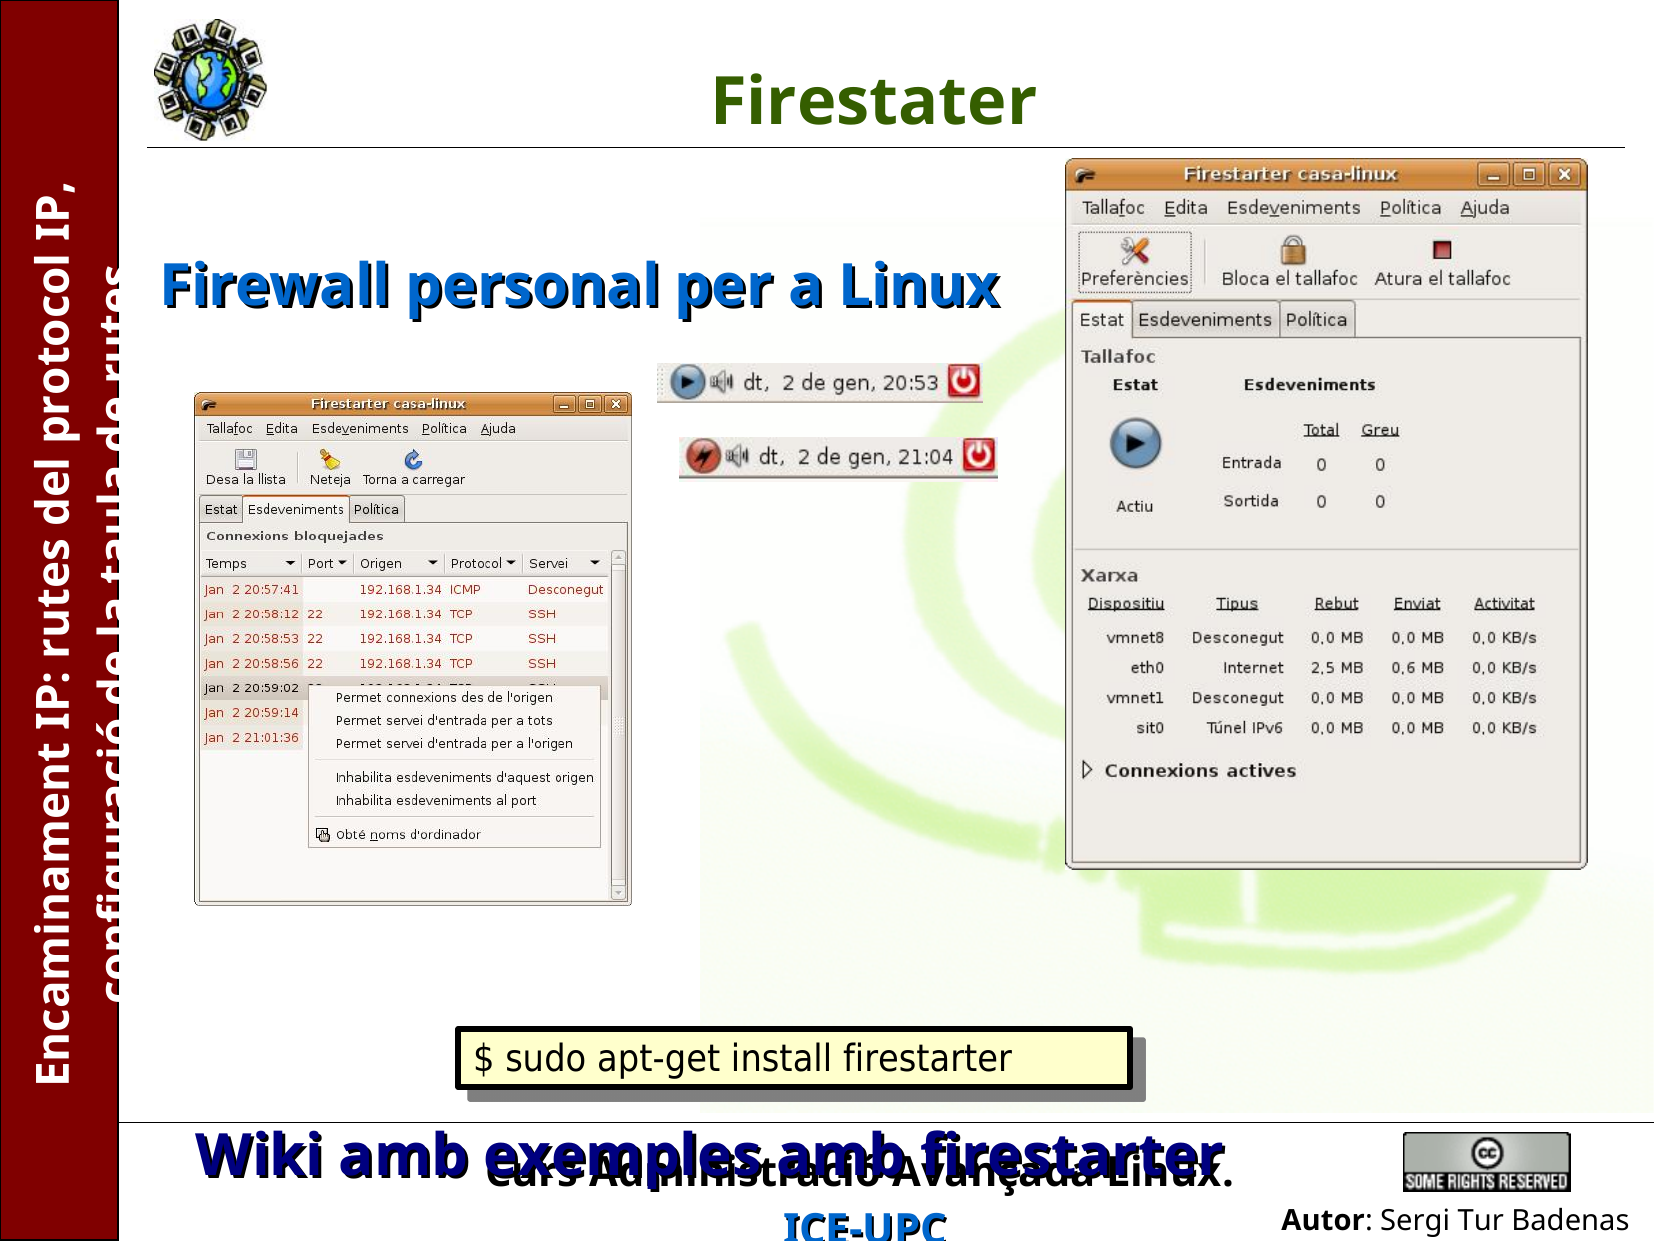

# Firestater
Firewall personal per a Linux
 Wiki amb exemples amb firestarter
$ sudo apt-get install firestarter